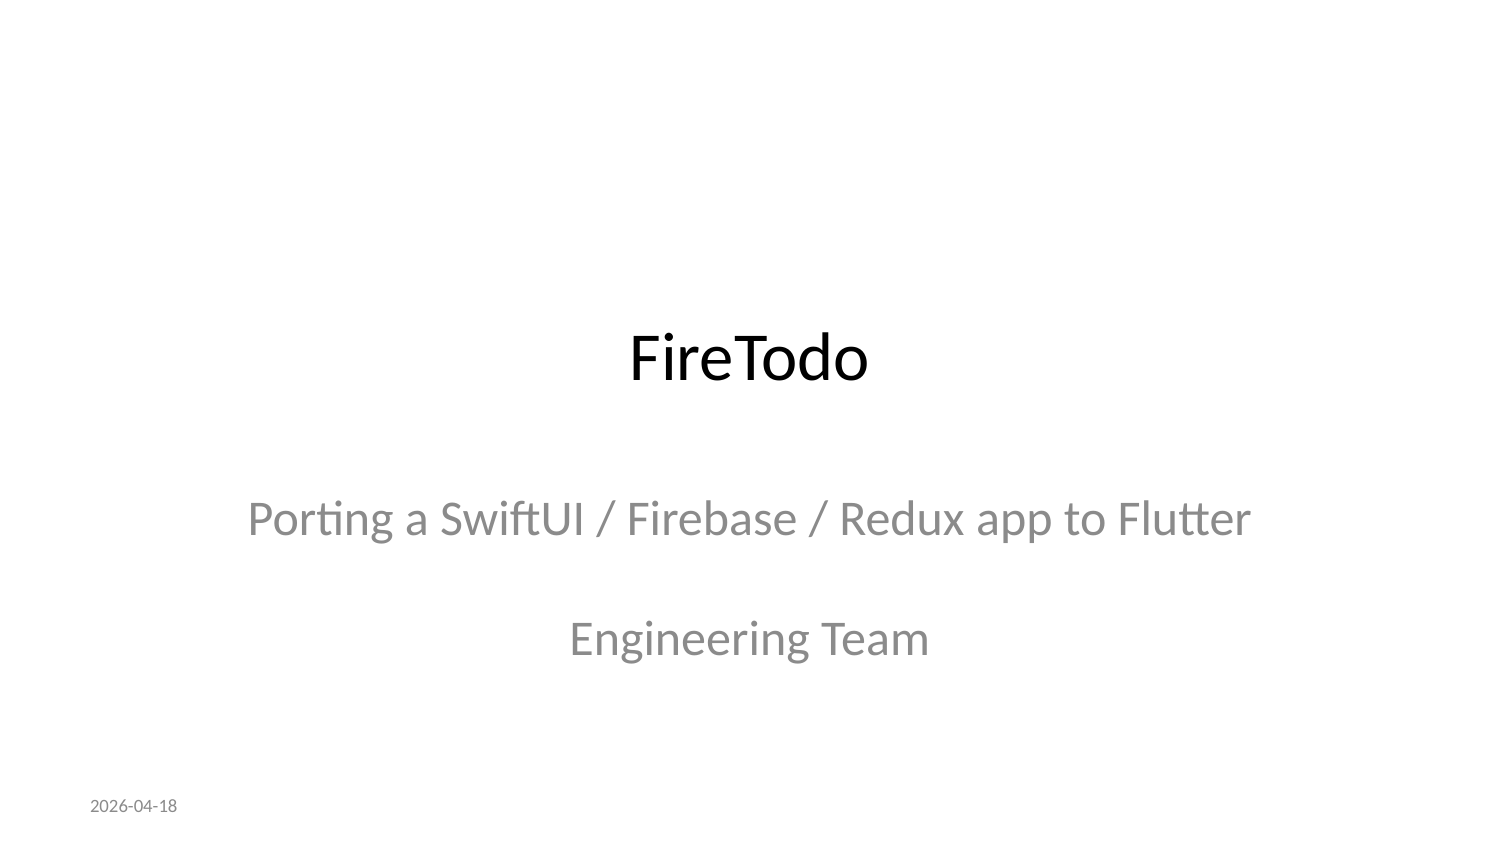

# FireTodo
Porting a SwiftUI / Firebase / Redux app to Flutter
Engineering Team
2026-04-18